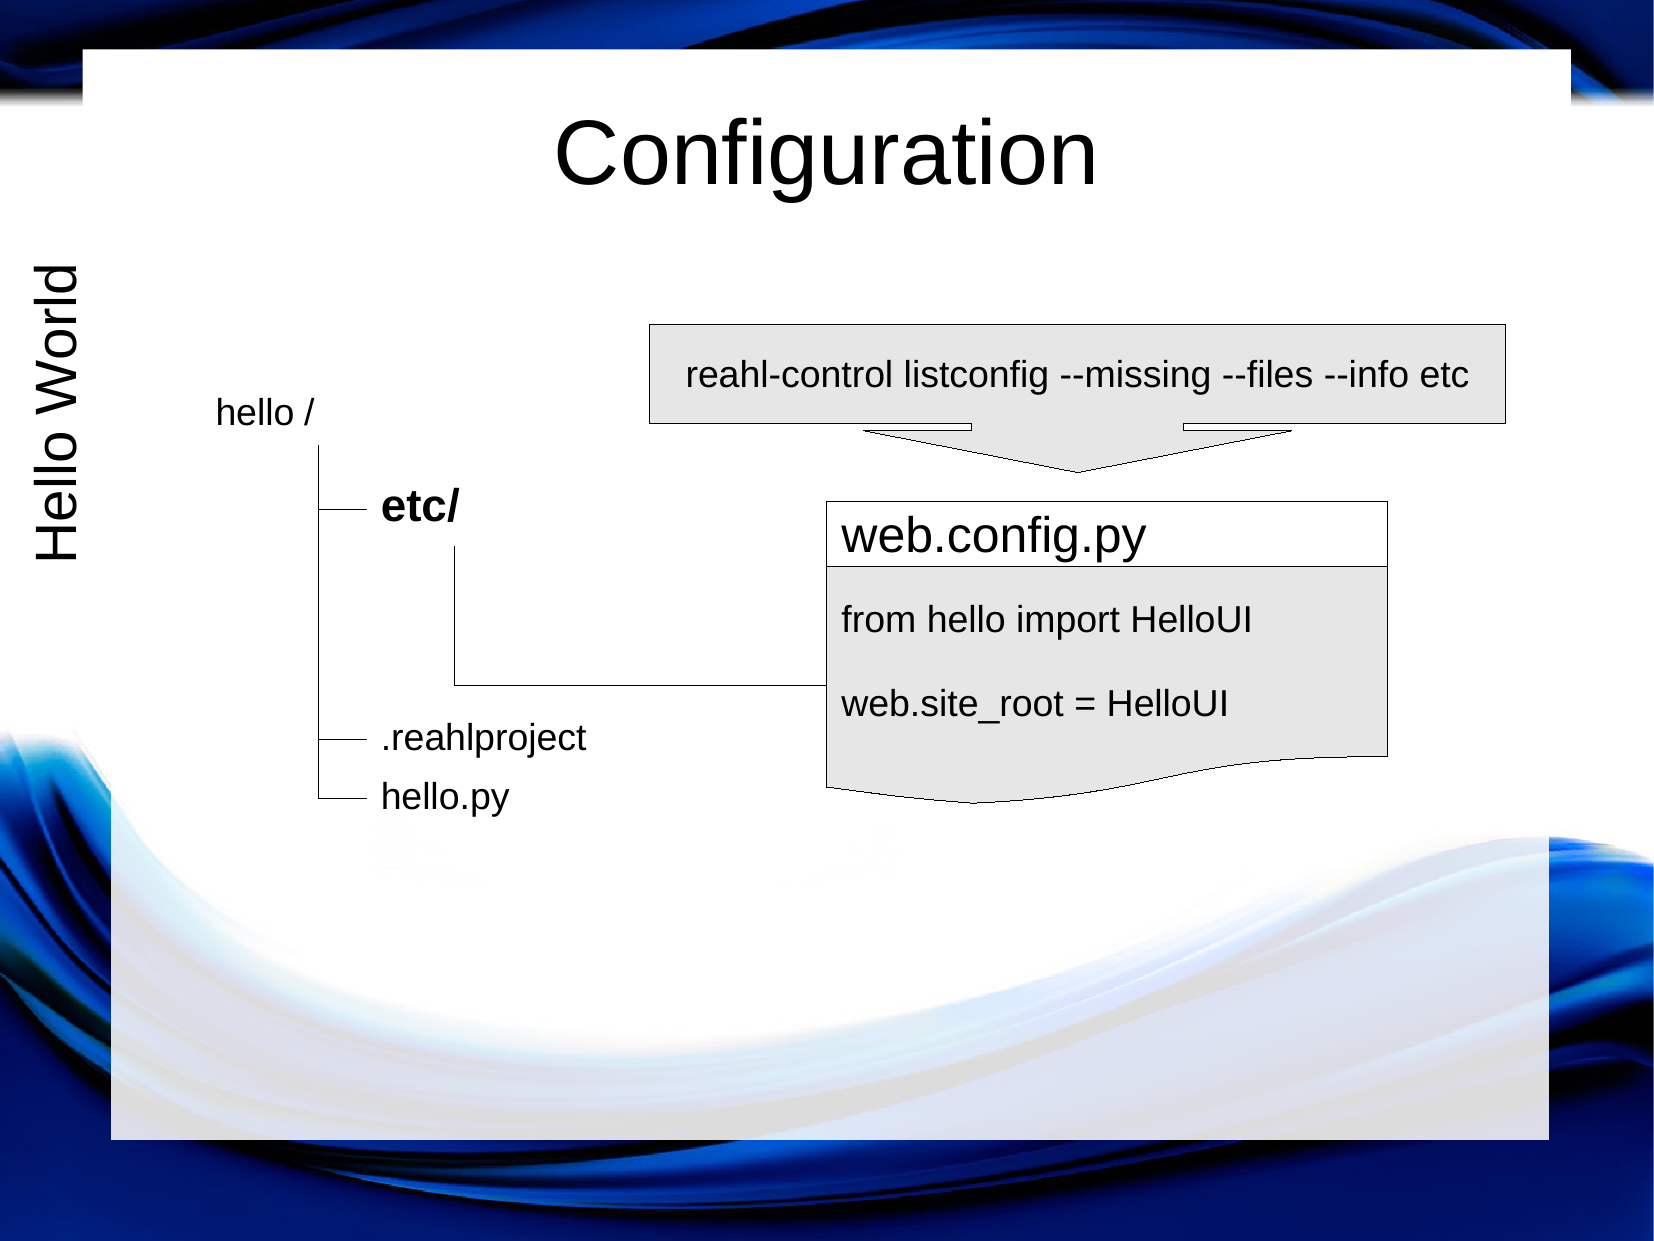

# Configuration
reahl-control listconfig --missing --files --info etc
Hello World
hello
/
etc/
web.config.py
from hello import HelloUI
web.site_root = HelloUI
.reahlproject
hello.py